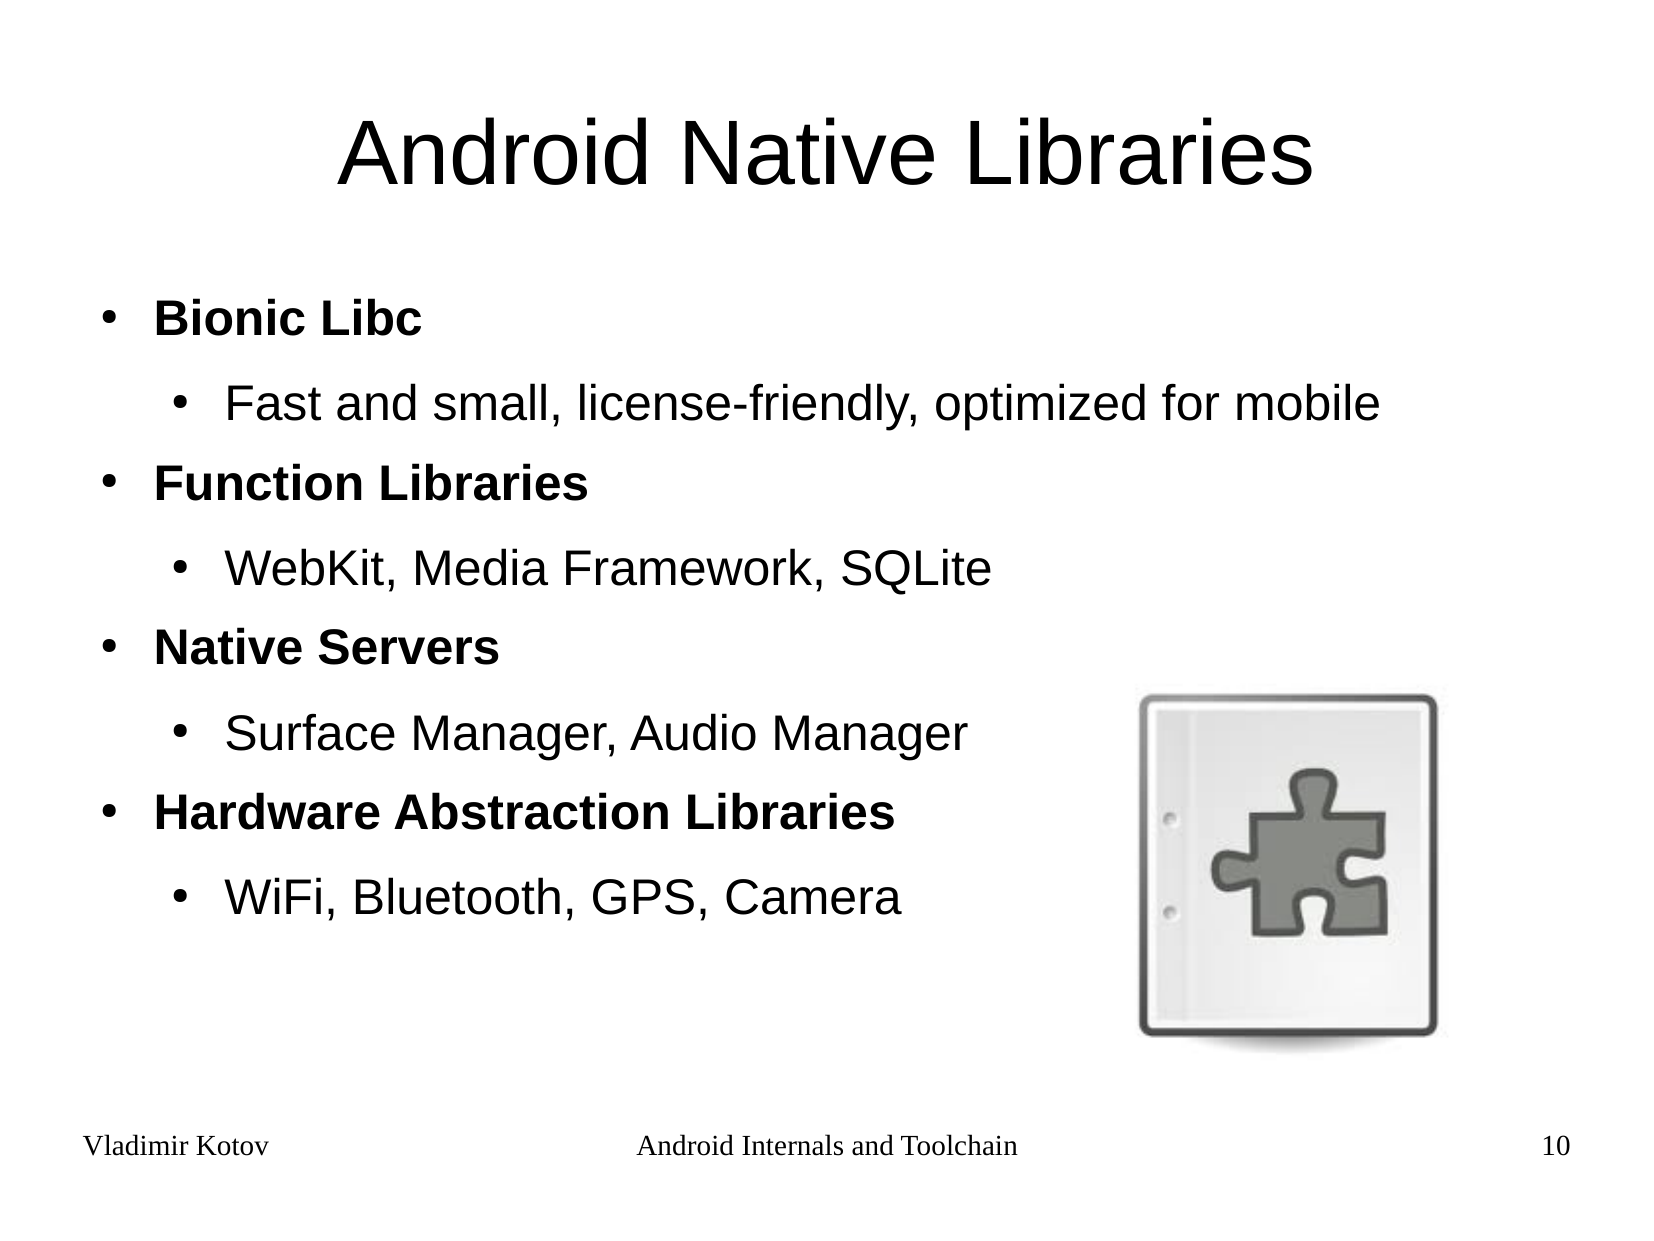

# Android Native Libraries
Bionic Libc
Fast and small, license-friendly, optimized for mobile
Function Libraries
WebKit, Media Framework, SQLite
Native Servers
Surface Manager, Audio Manager
Hardware Abstraction Libraries
WiFi, Bluetooth, GPS, Camera
Vladimir Kotov
Android Internals and Toolchain
10